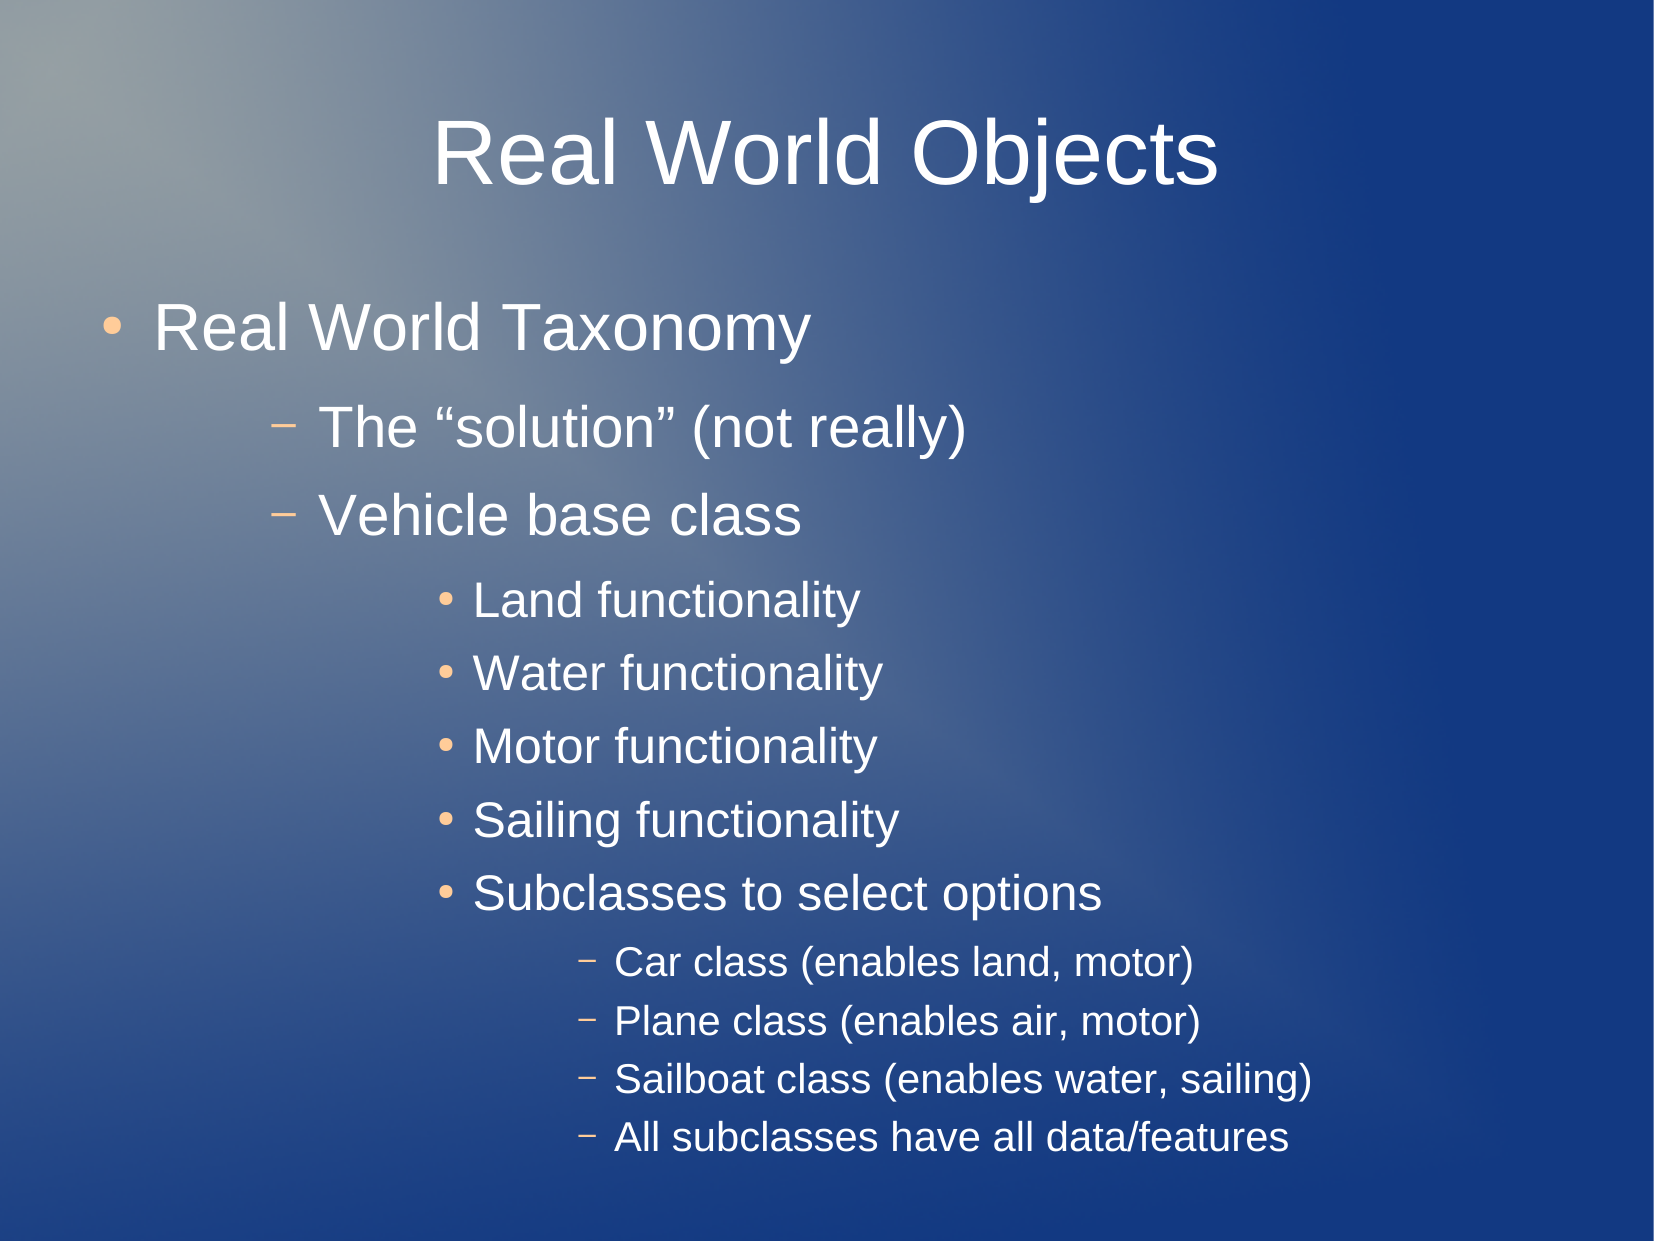

# Real World Objects
Real World Taxonomy
The “solution” (not really)
Vehicle base class
Land functionality
Water functionality
Motor functionality
Sailing functionality
Subclasses to select options
Car class (enables land, motor)
Plane class (enables air, motor)
Sailboat class (enables water, sailing)
All subclasses have all data/features